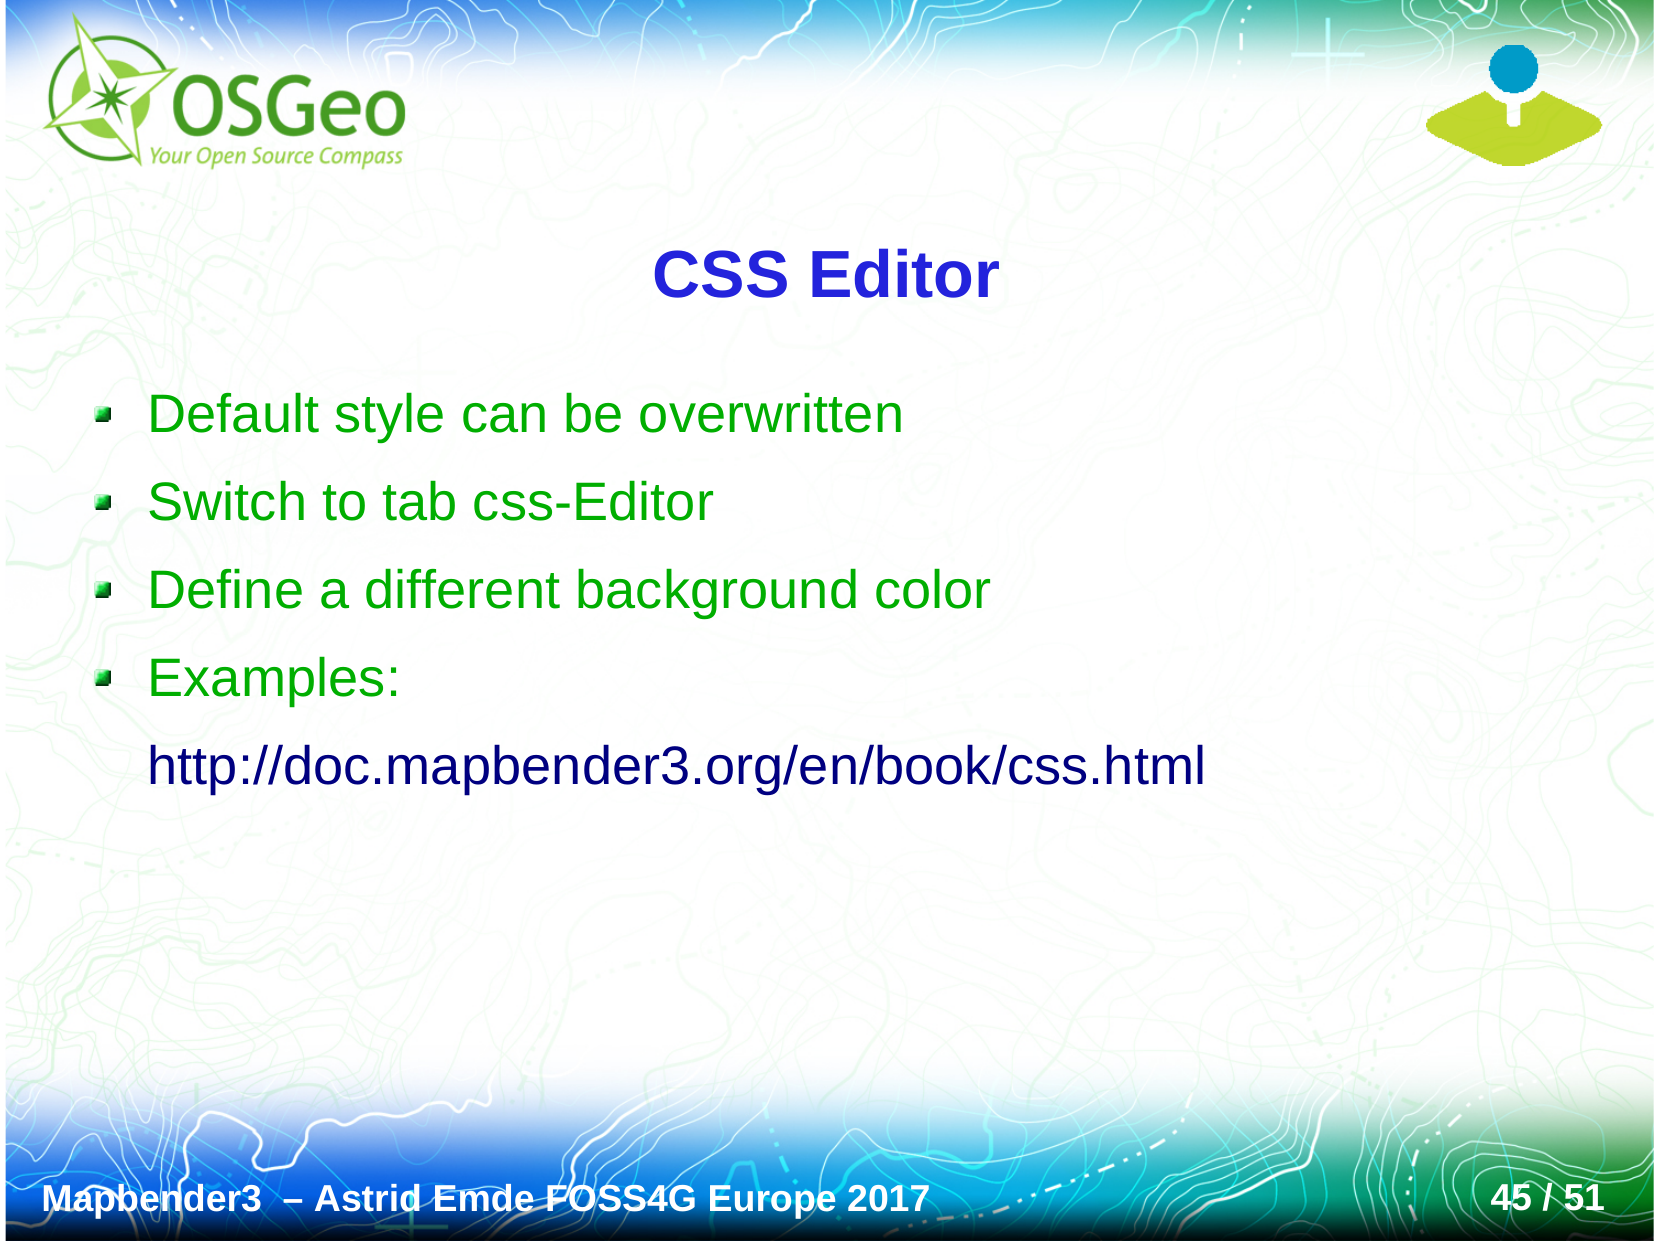

# CSS Editor
Default style can be overwritten
Switch to tab css-Editor
Define a different background color
Examples:
http://doc.mapbender3.org/en/book/css.html